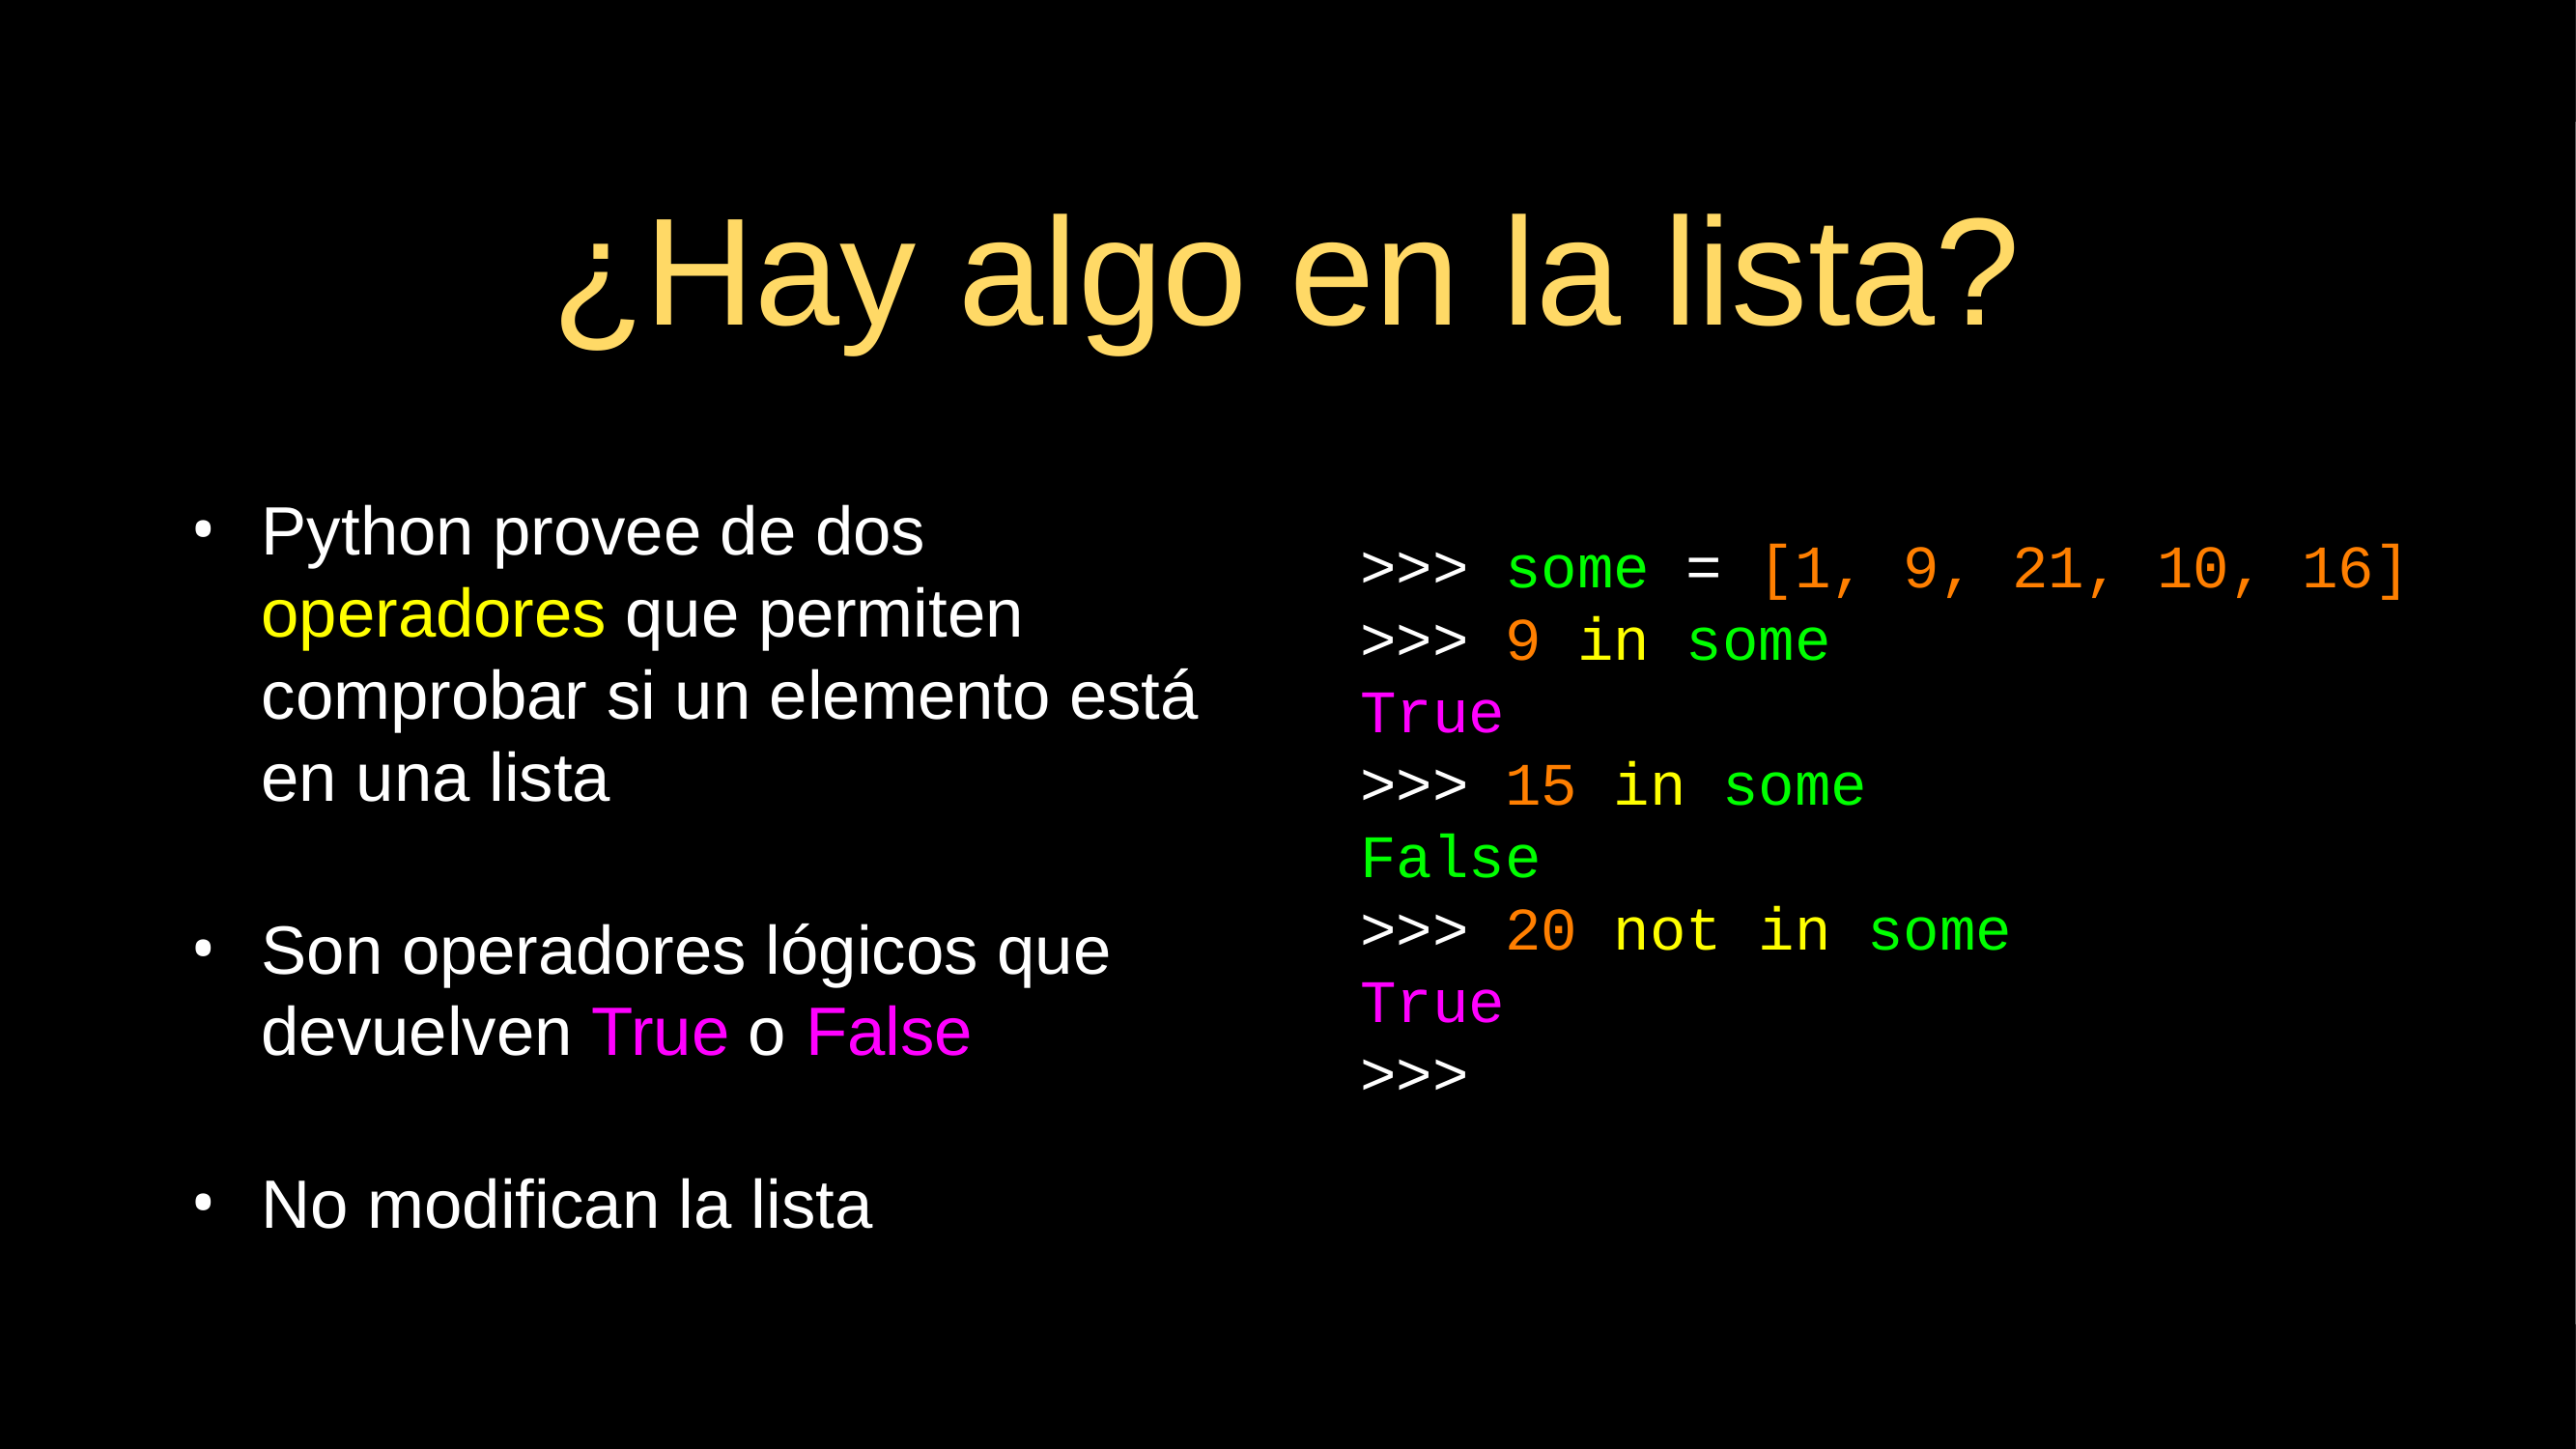

# ¿Hay algo en la lista?
Python provee de dos operadores que permiten comprobar si un elemento está en una lista
Son operadores lógicos que devuelven True o False
No modifican la lista
>>> some = [1, 9, 21, 10, 16]
>>> 9 in some
True
>>> 15 in some
False
>>> 20 not in some
True
>>>